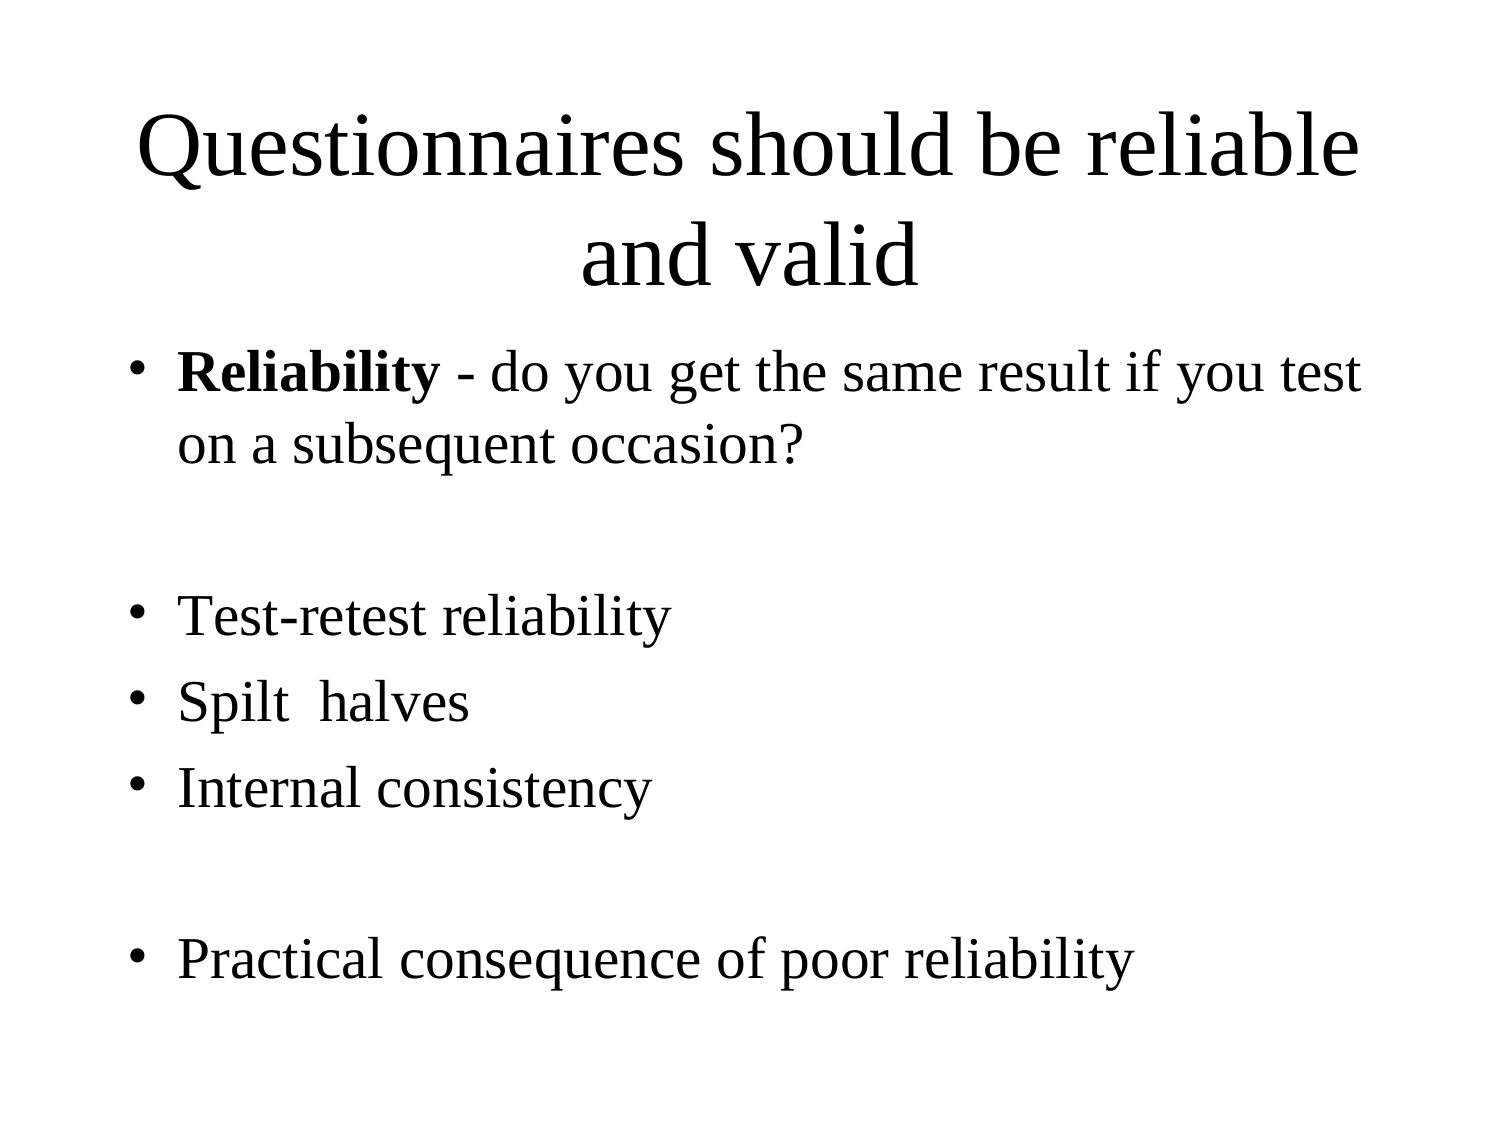

# Questionnaires should be reliable and valid
Reliability - do you get the same result if you test on a subsequent occasion?
Test-retest reliability
Spilt halves
Internal consistency
Practical consequence of poor reliability